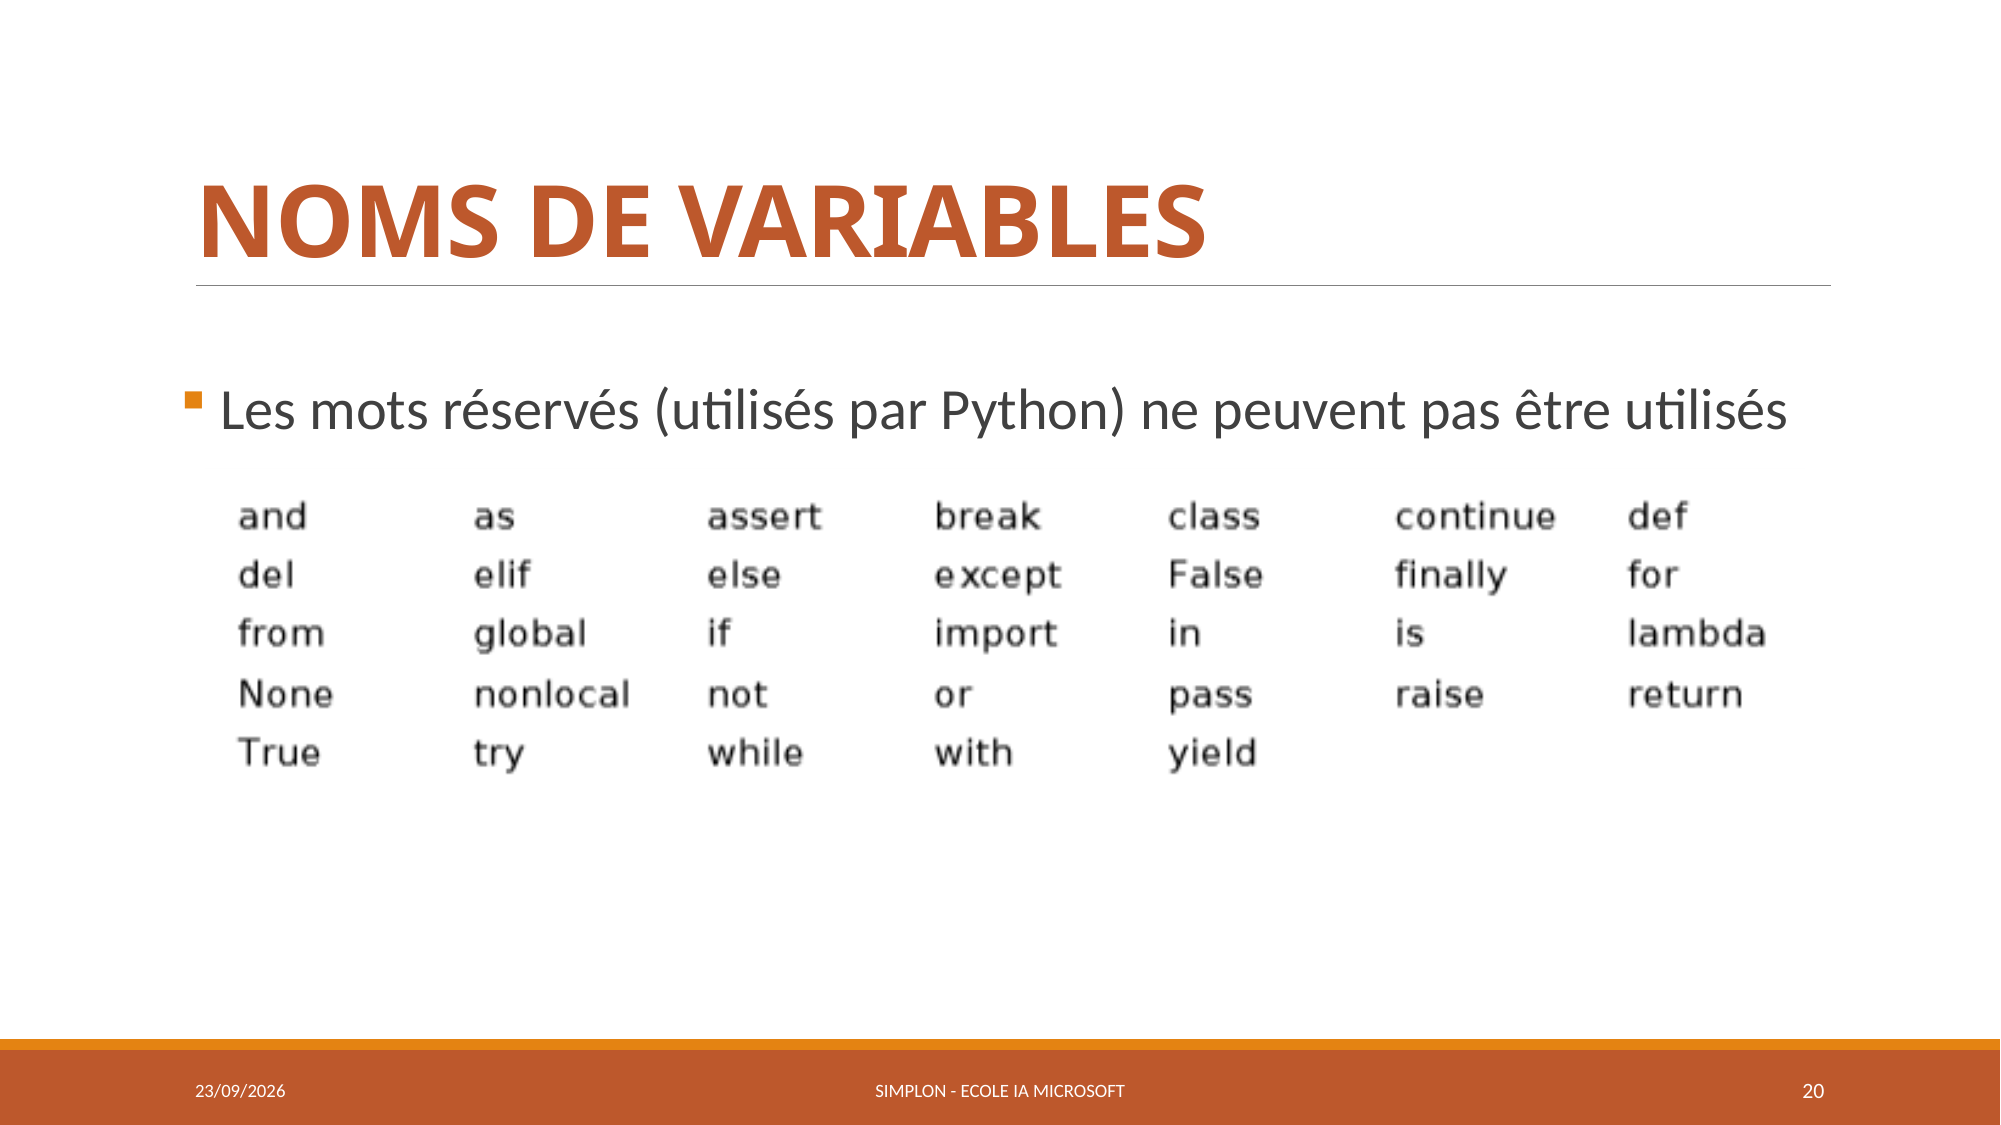

# NOMS DE VARIABLES
 Les mots réservés (utilisés par Python) ne peuvent pas être utilisés
Simplon - Ecole IA Microsoft